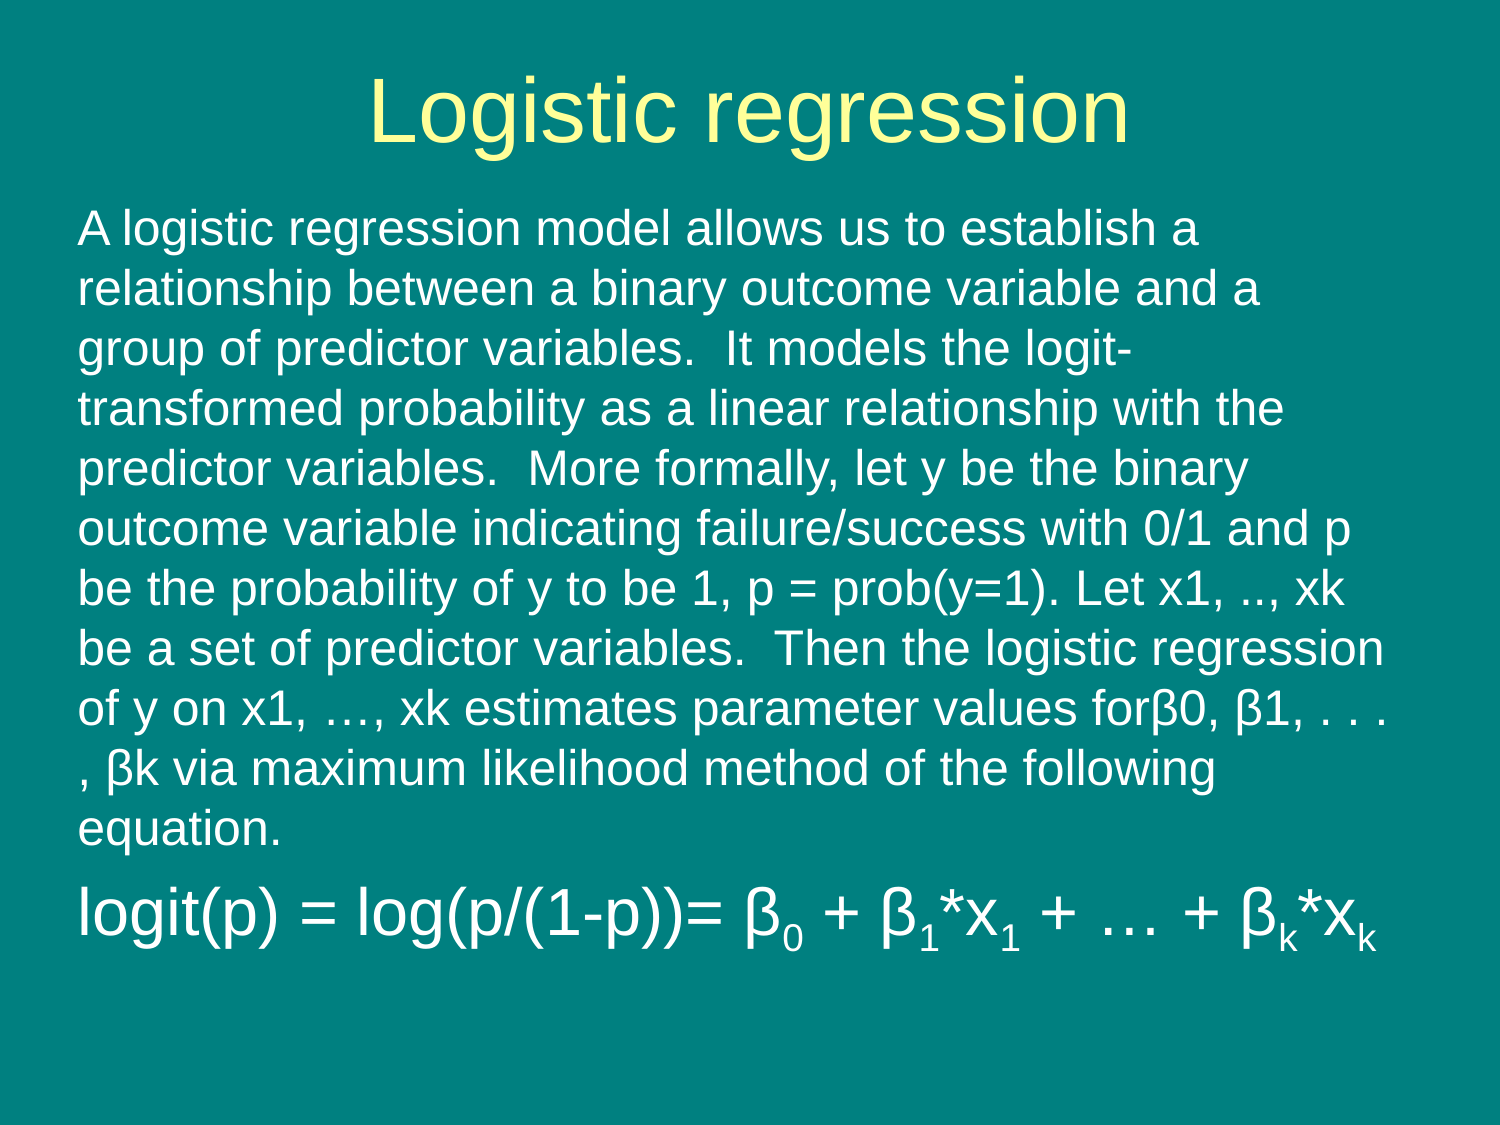

# Logistic regression
A logistic regression model allows us to establish a relationship between a binary outcome variable and a group of predictor variables. It models the logit-transformed probability as a linear relationship with the predictor variables. More formally, let y be the binary outcome variable indicating failure/success with 0/1 and p be the probability of y to be 1, p = prob(y=1). Let x1, .., xk be a set of predictor variables. Then the logistic regression of y on x1, …, xk estimates parameter values forβ0, β1, . . . , βk via maximum likelihood method of the following equation.
logit(p) = log(p/(1-p))= β0 + β1*x1 + … + βk*xk